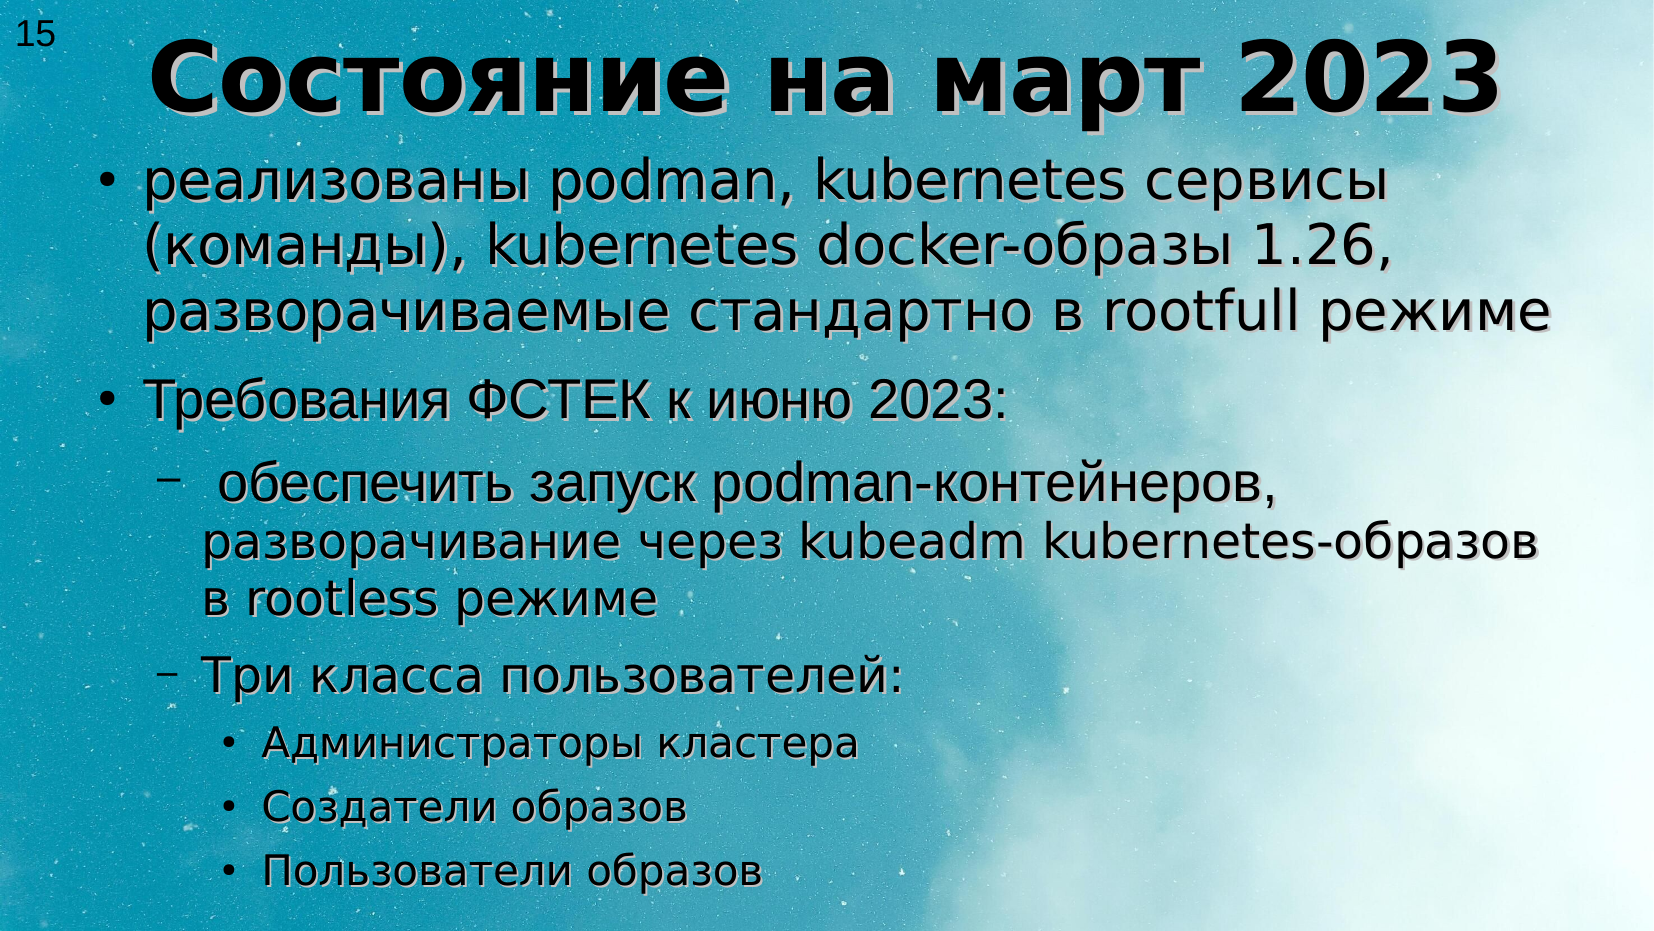

# Состояние на март 2023
реализованы podman, kubernetes сервисы (команды), kubernetes docker-образы 1.26, разворачиваемые стандартно в rootfull режиме
Требования ФСТЕК к июню 2023:
 обеспечить запуск podman-контейнеров, разворачивание через kubeadm kubernetes-образов в rootless режиме
Три класса пользователей:
Администраторы кластера
Создатели образов
Пользователи образов